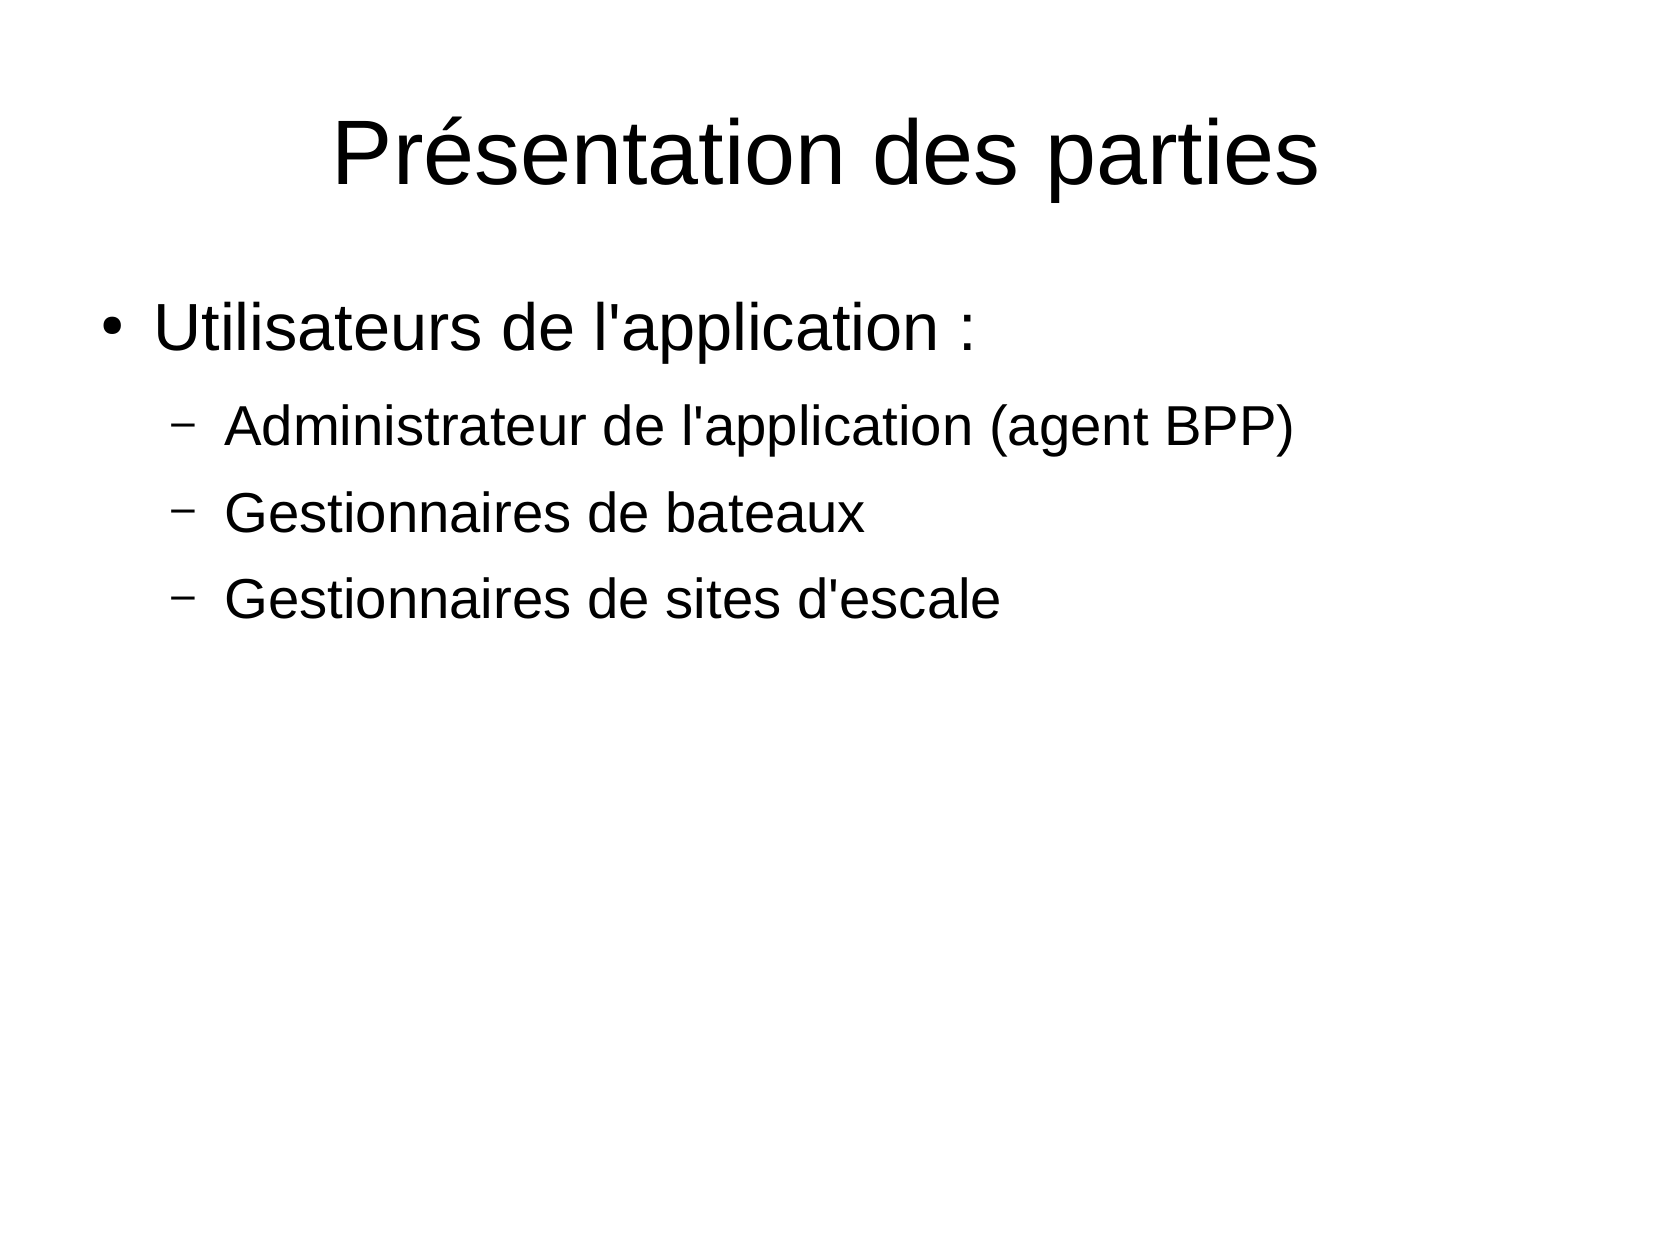

# Présentation des parties
Utilisateurs de l'application :
Administrateur de l'application (agent BPP)
Gestionnaires de bateaux
Gestionnaires de sites d'escale